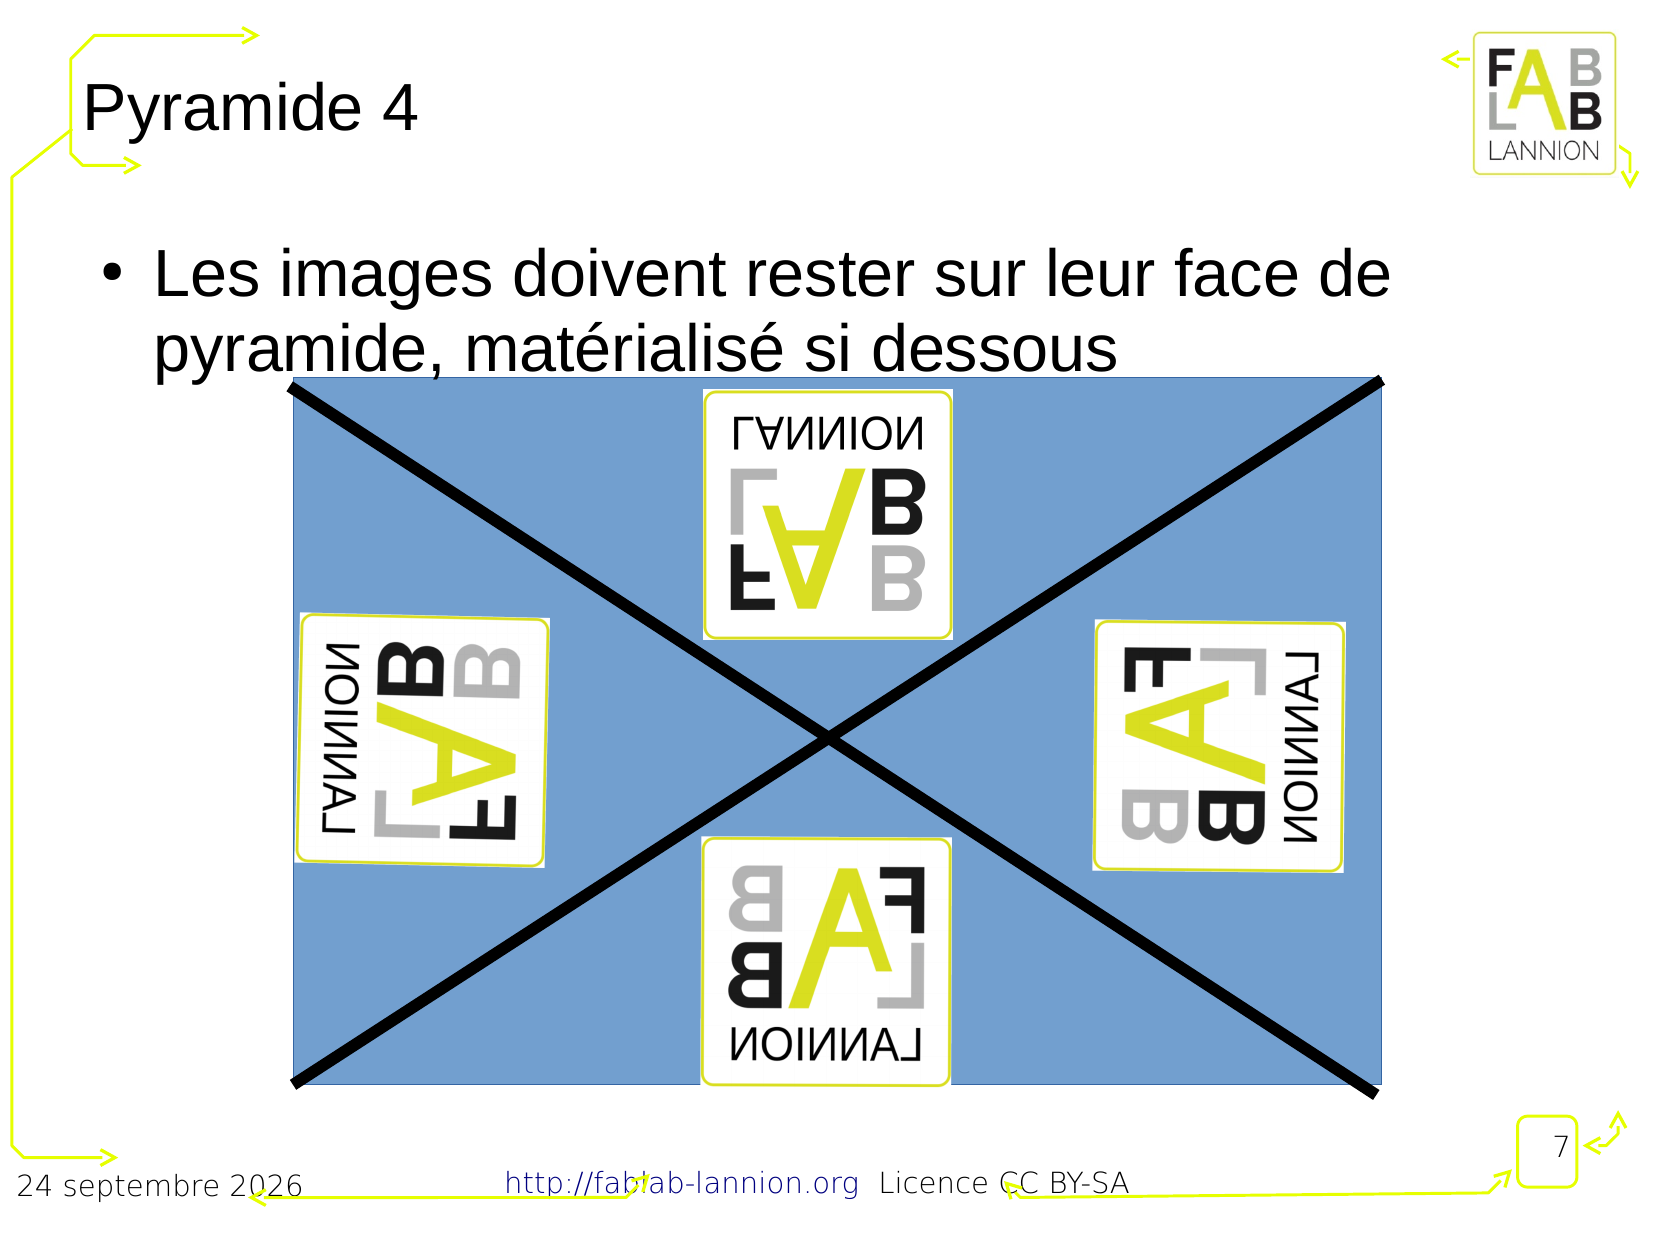

# Pyramide 4
Les images doivent rester sur leur face de pyramide, matérialisé si dessous
7